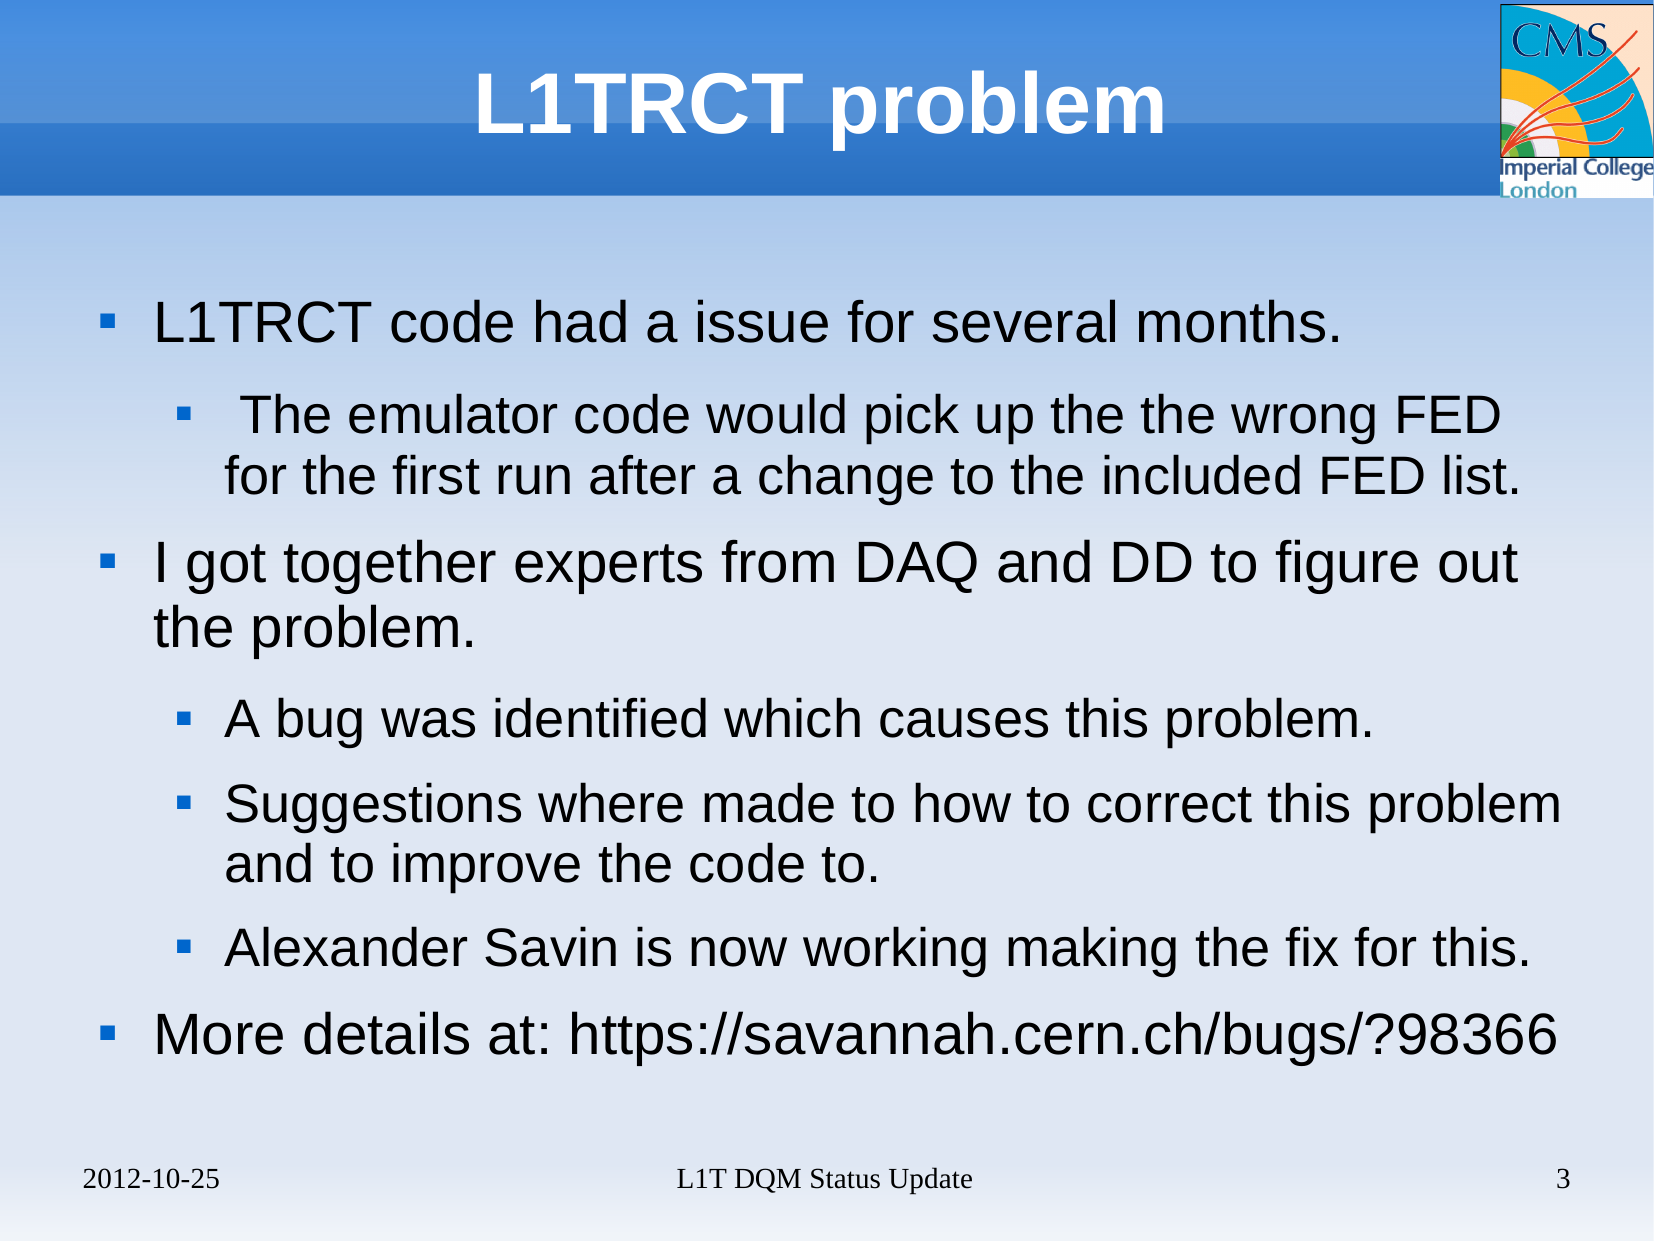

# L1TRCT problem
L1TRCT code had a issue for several months.
 The emulator code would pick up the the wrong FED for the first run after a change to the included FED list.
I got together experts from DAQ and DD to figure out the problem.
A bug was identified which causes this problem.
Suggestions where made to how to correct this problem and to improve the code to.
Alexander Savin is now working making the fix for this.
More details at: https://savannah.cern.ch/bugs/?98366
2012-10-25
L1T DQM Status Update
3